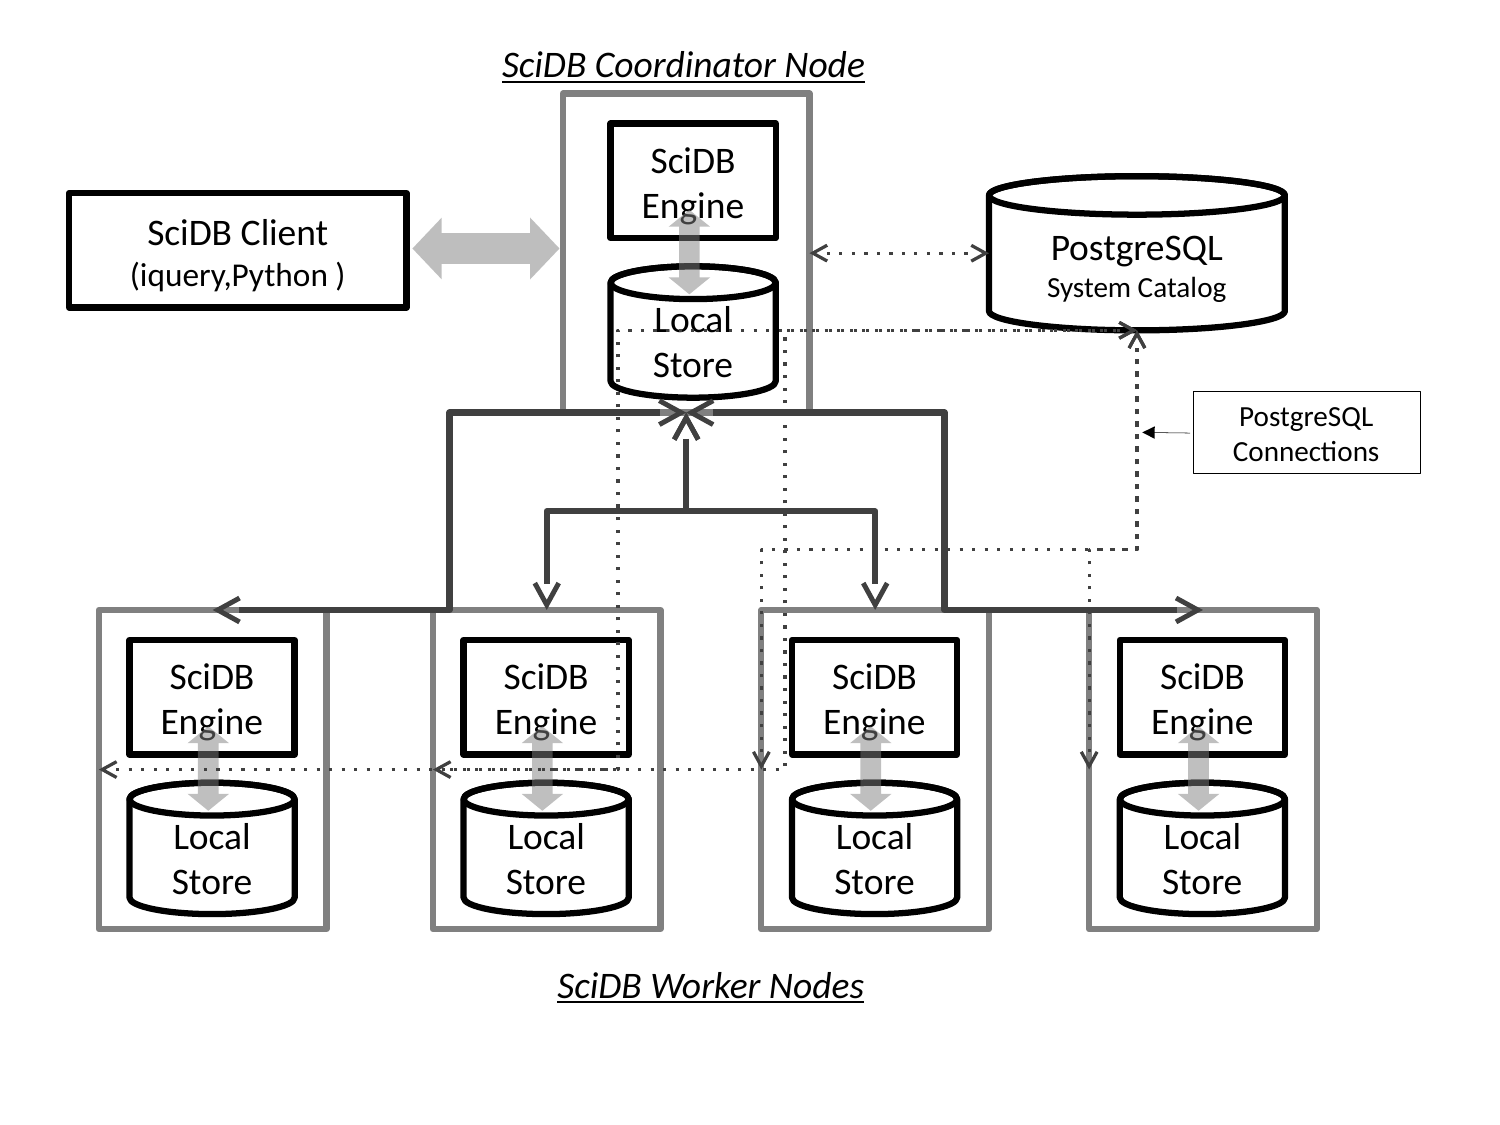

SciDB Coordinator Node
SciDB Engine
PostgreSQL
 System Catalog
SciDB Client
(iquery,Python )
Local Store
PostgreSQL
Connections
SciDB Engine
Local Store
SciDB Engine
Local Store
SciDB Engine
Local Store
SciDB Engine
Local Store
SciDB Worker Nodes